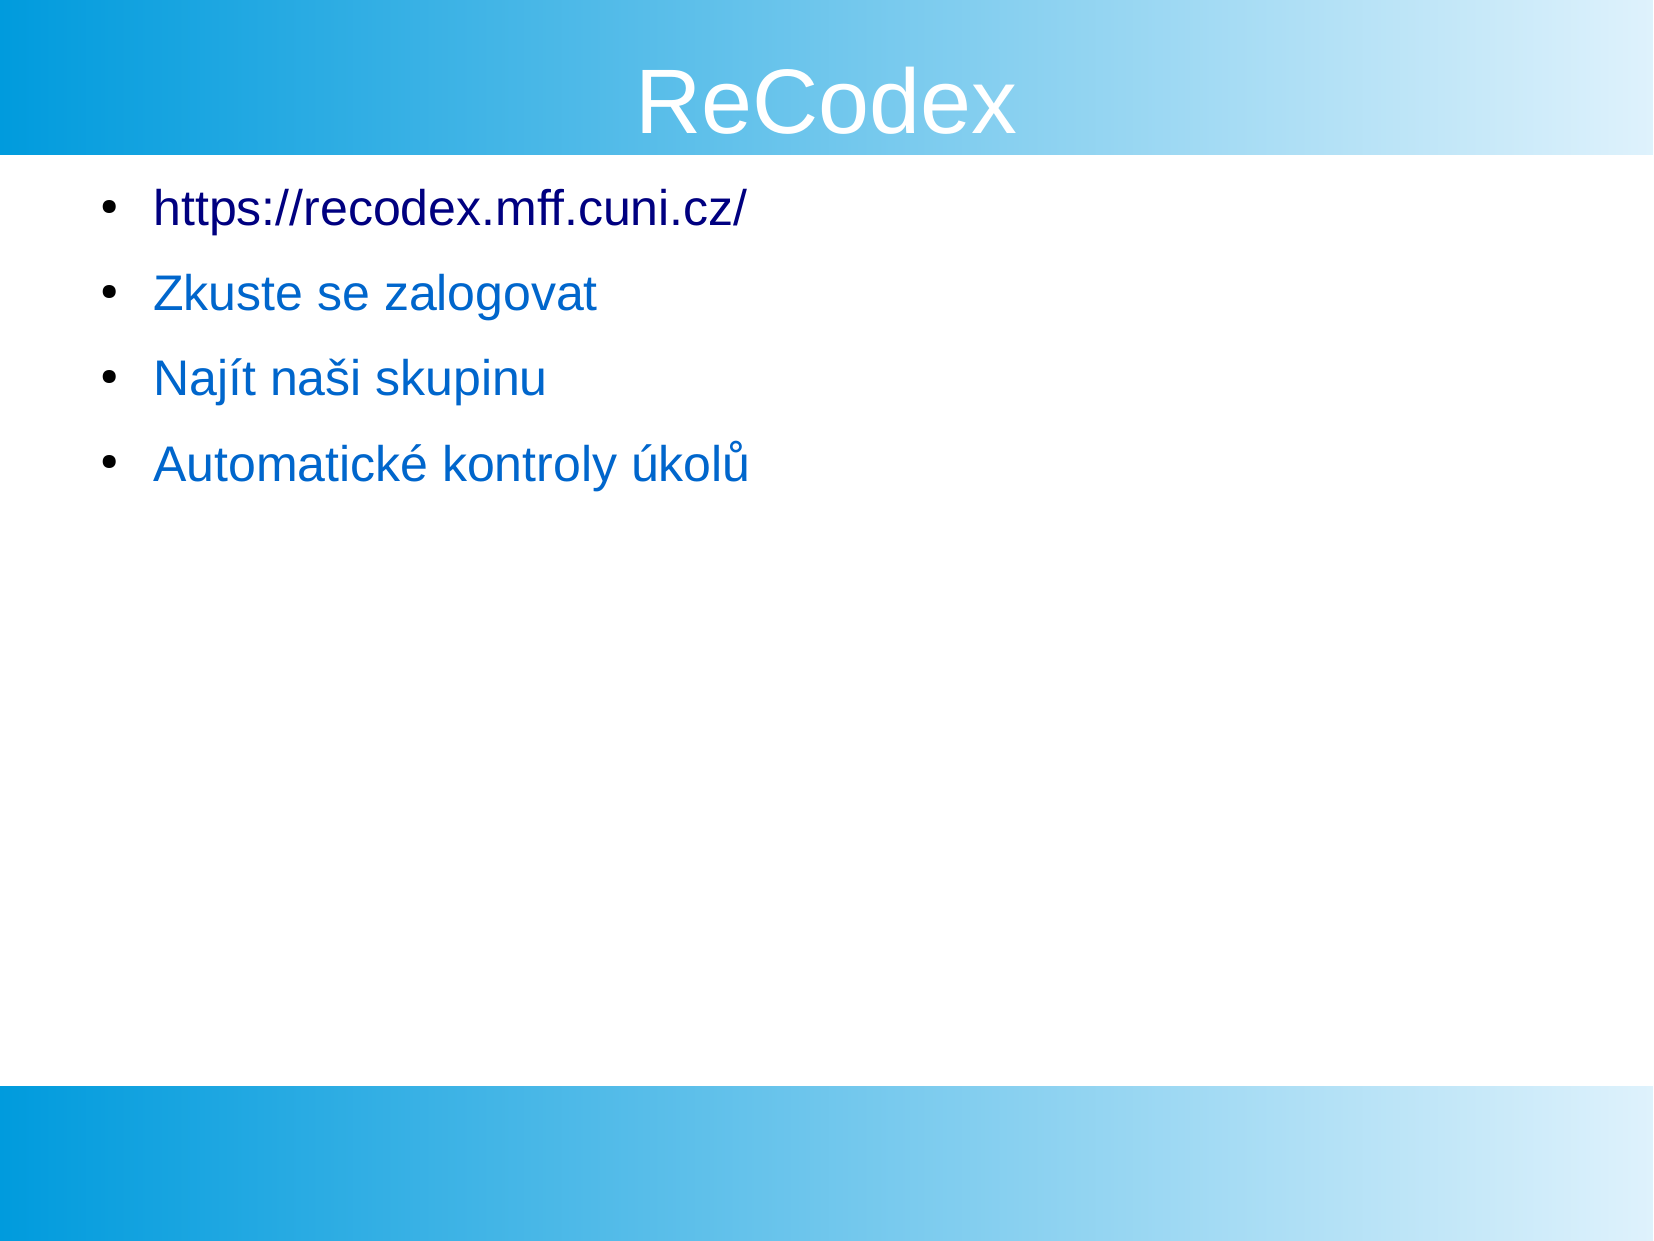

# ReCodex
https://recodex.mff.cuni.cz/
Zkuste se zalogovat
Najít naši skupinu
Automatické kontroly úkolů